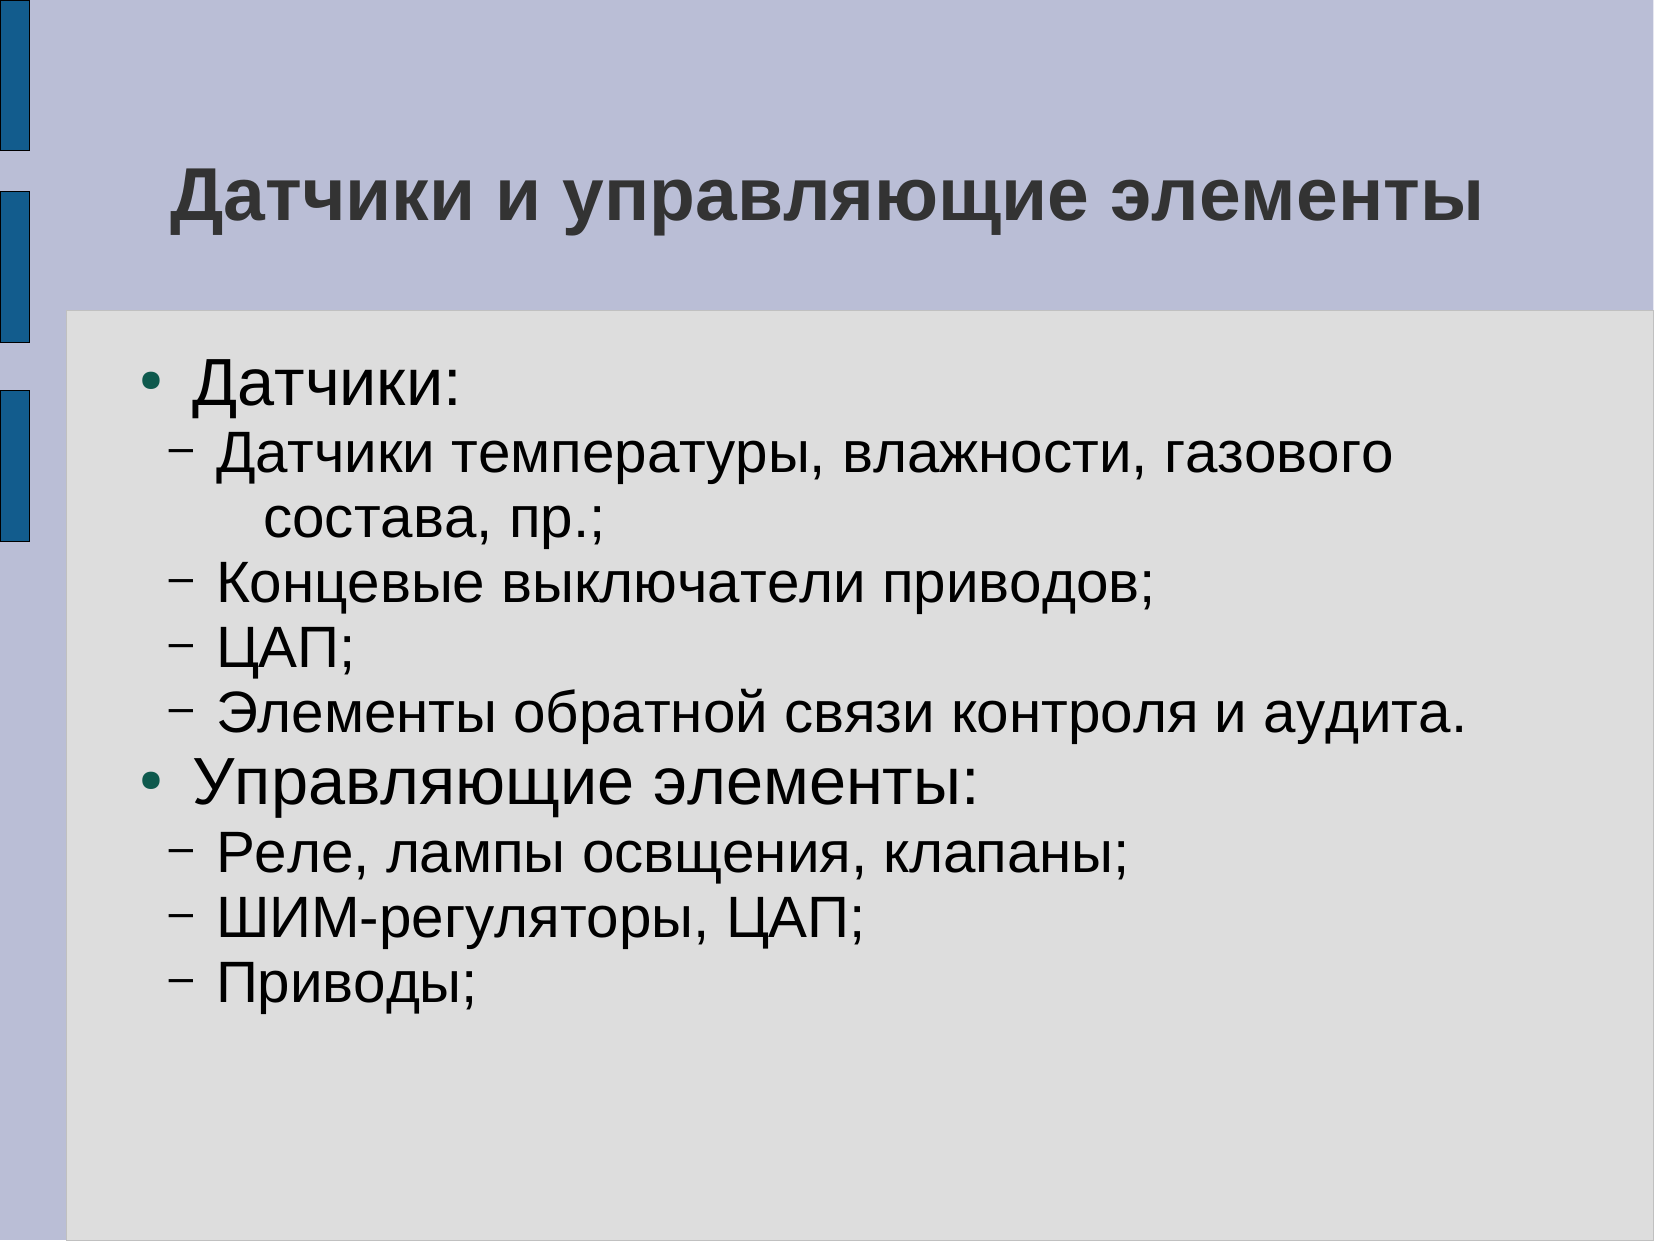

# Датчики и управляющие элементы
Датчики:
Датчики температуры, влажности, газового состава, пр.;
Концевые выключатели приводов;
ЦАП;
Элементы обратной связи контроля и аудита.
Управляющие элементы:
Реле, лампы освщения, клапаны;
ШИМ-регуляторы, ЦАП;
Приводы;